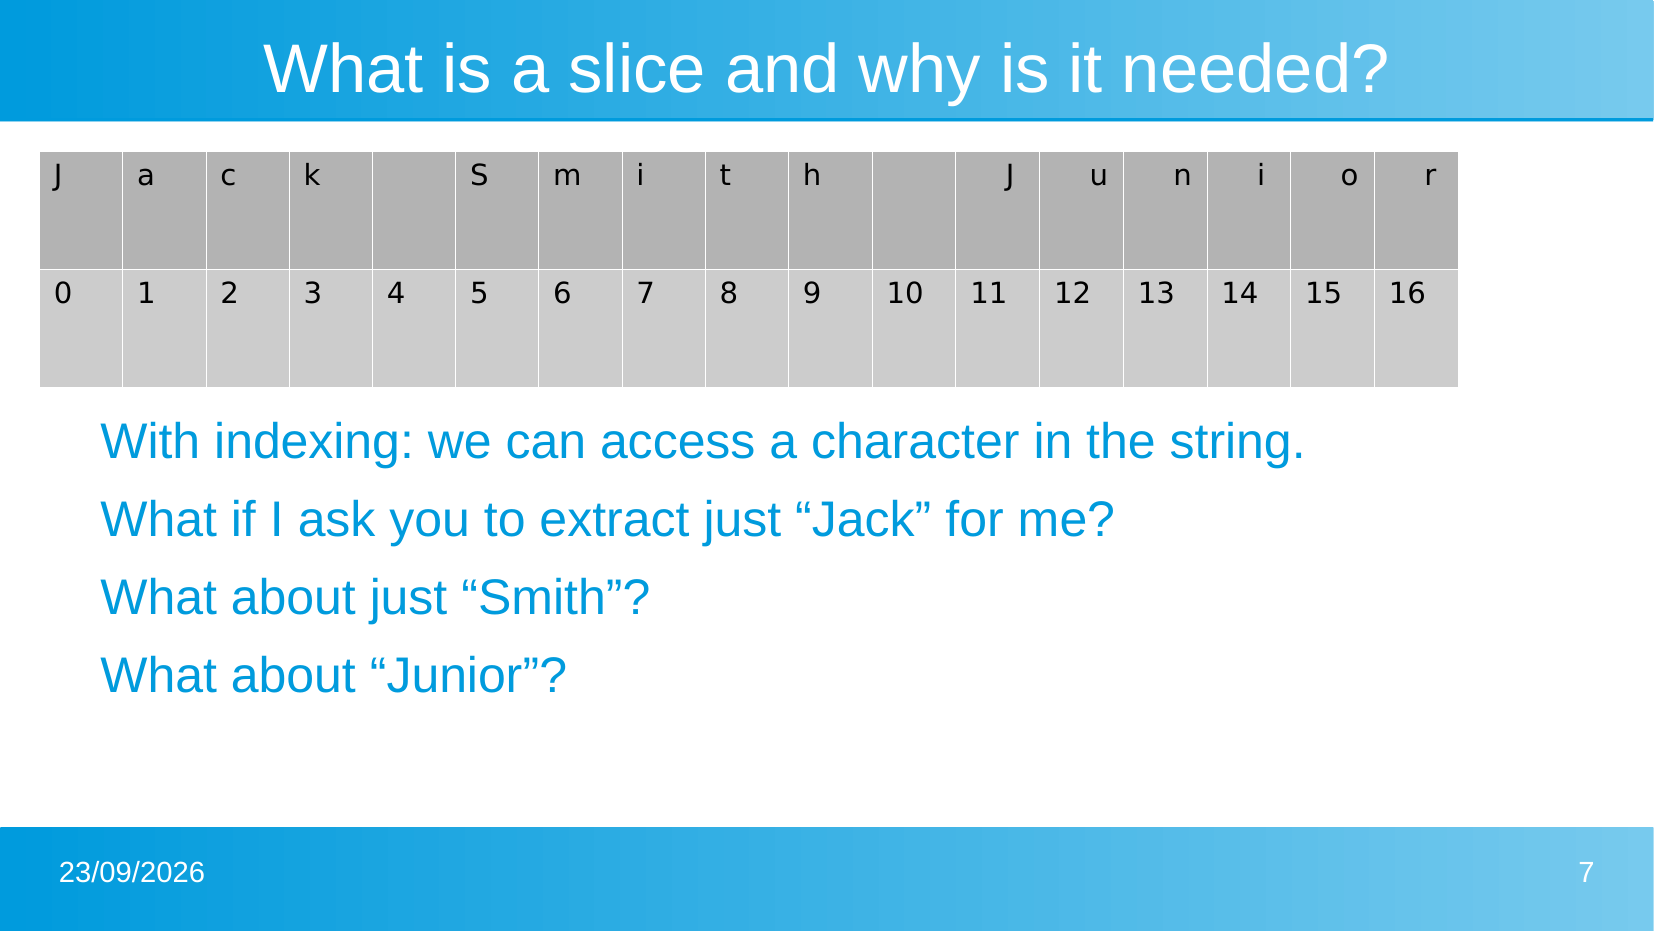

# What is a slice and why is it needed?
| J | a | c | k | | S | m | i | t | h | | J | u | n | i | o | r |
| --- | --- | --- | --- | --- | --- | --- | --- | --- | --- | --- | --- | --- | --- | --- | --- | --- |
| 0 | 1 | 2 | 3 | 4 | 5 | 6 | 7 | 8 | 9 | 10 | 11 | 12 | 13 | 14 | 15 | 16 |
With indexing: we can access a character in the string.
What if I ask you to extract just “Jack” for me?
What about just “Smith”?
What about “Junior”?
7